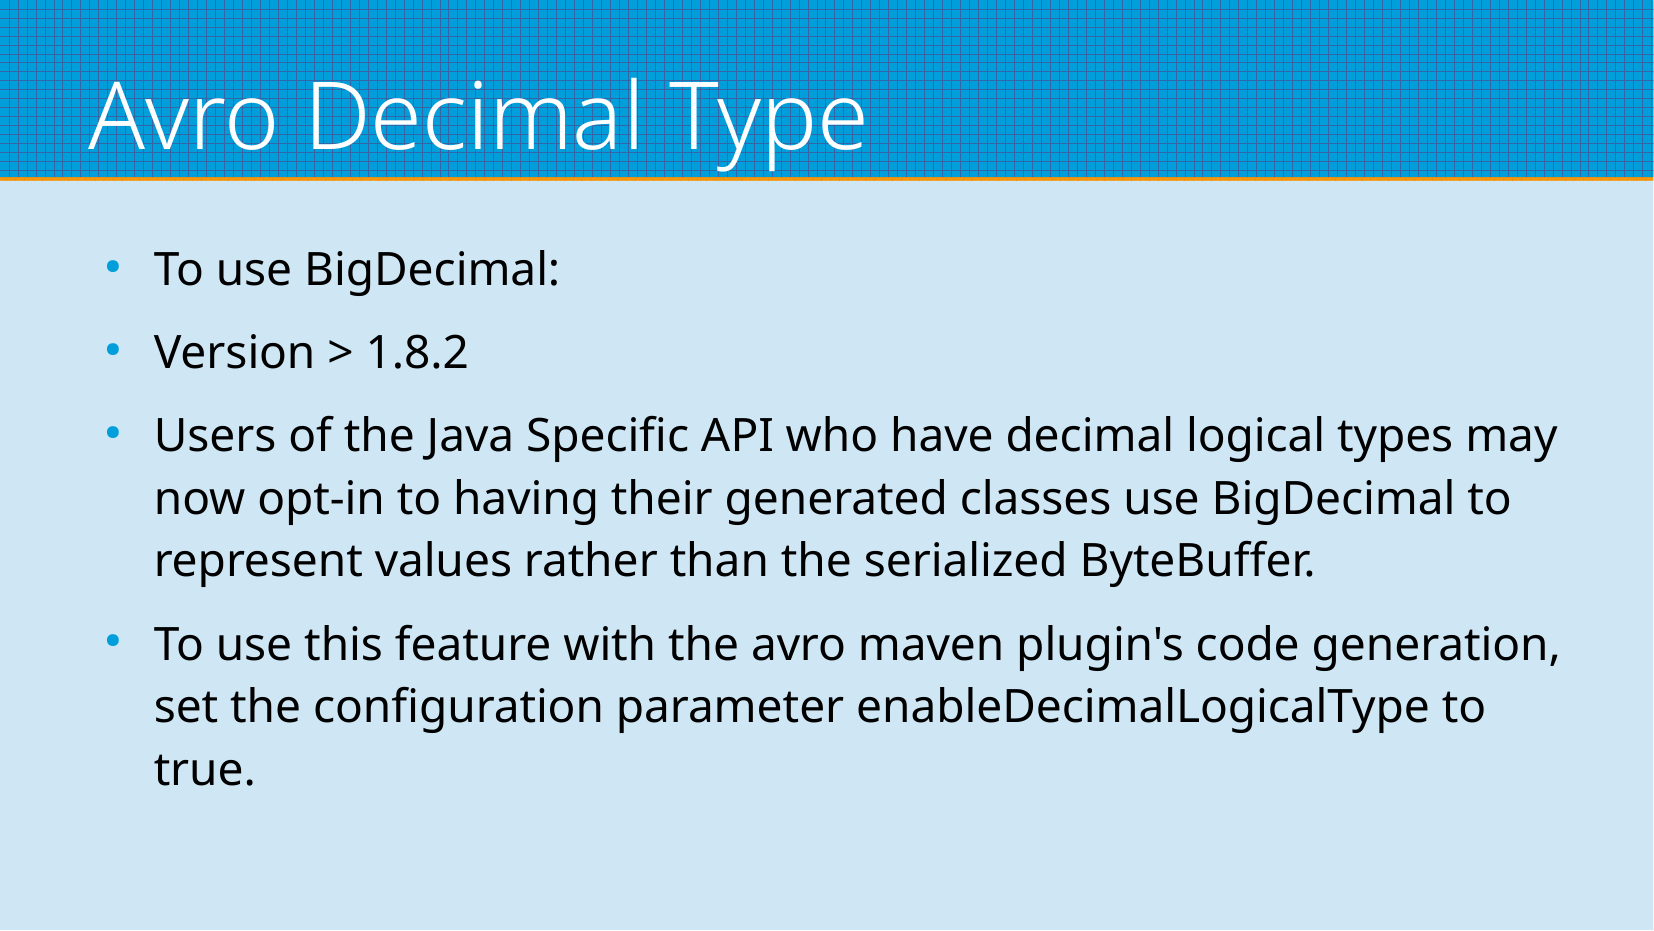

# Avro Decimal Type
To use BigDecimal:
Version > 1.8.2
Users of the Java Specific API who have decimal logical types may now opt-in to having their generated classes use BigDecimal to represent values rather than the serialized ByteBuffer.
To use this feature with the avro maven plugin's code generation, set the configuration parameter enableDecimalLogicalType to true.